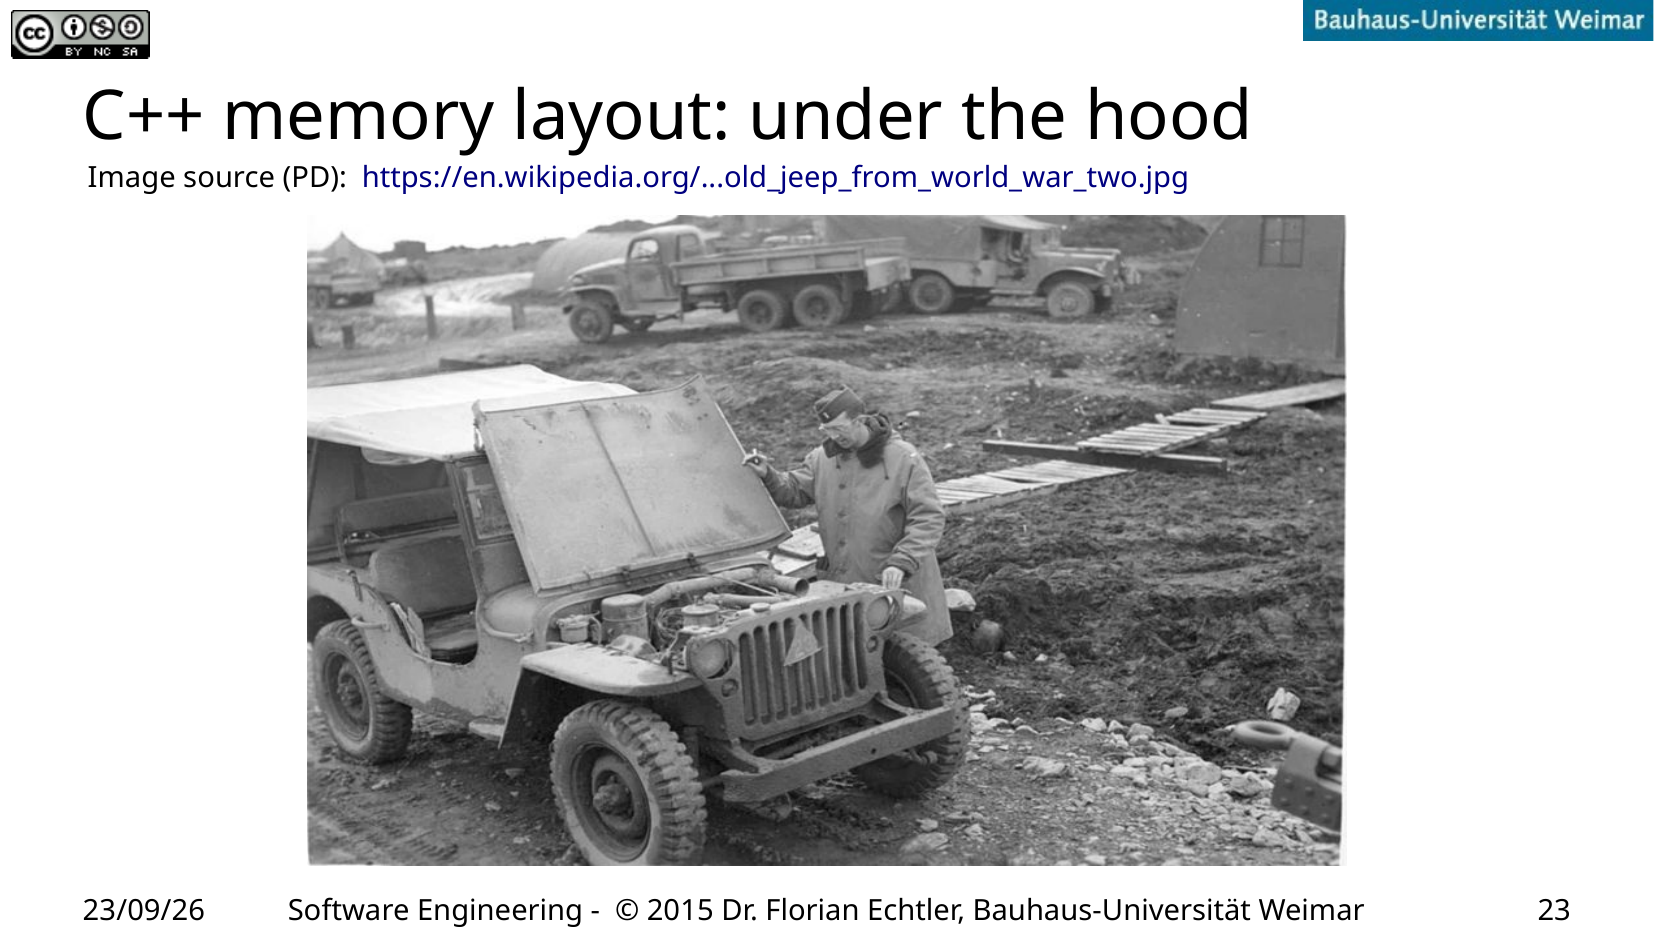

# C++ memory layout: under the hood
Image source (PD): https://en.wikipedia.org/...old_jeep_from_world_war_two.jpg
Software Engineering - © 2015 Dr. Florian Echtler, Bauhaus-Universität Weimar
23